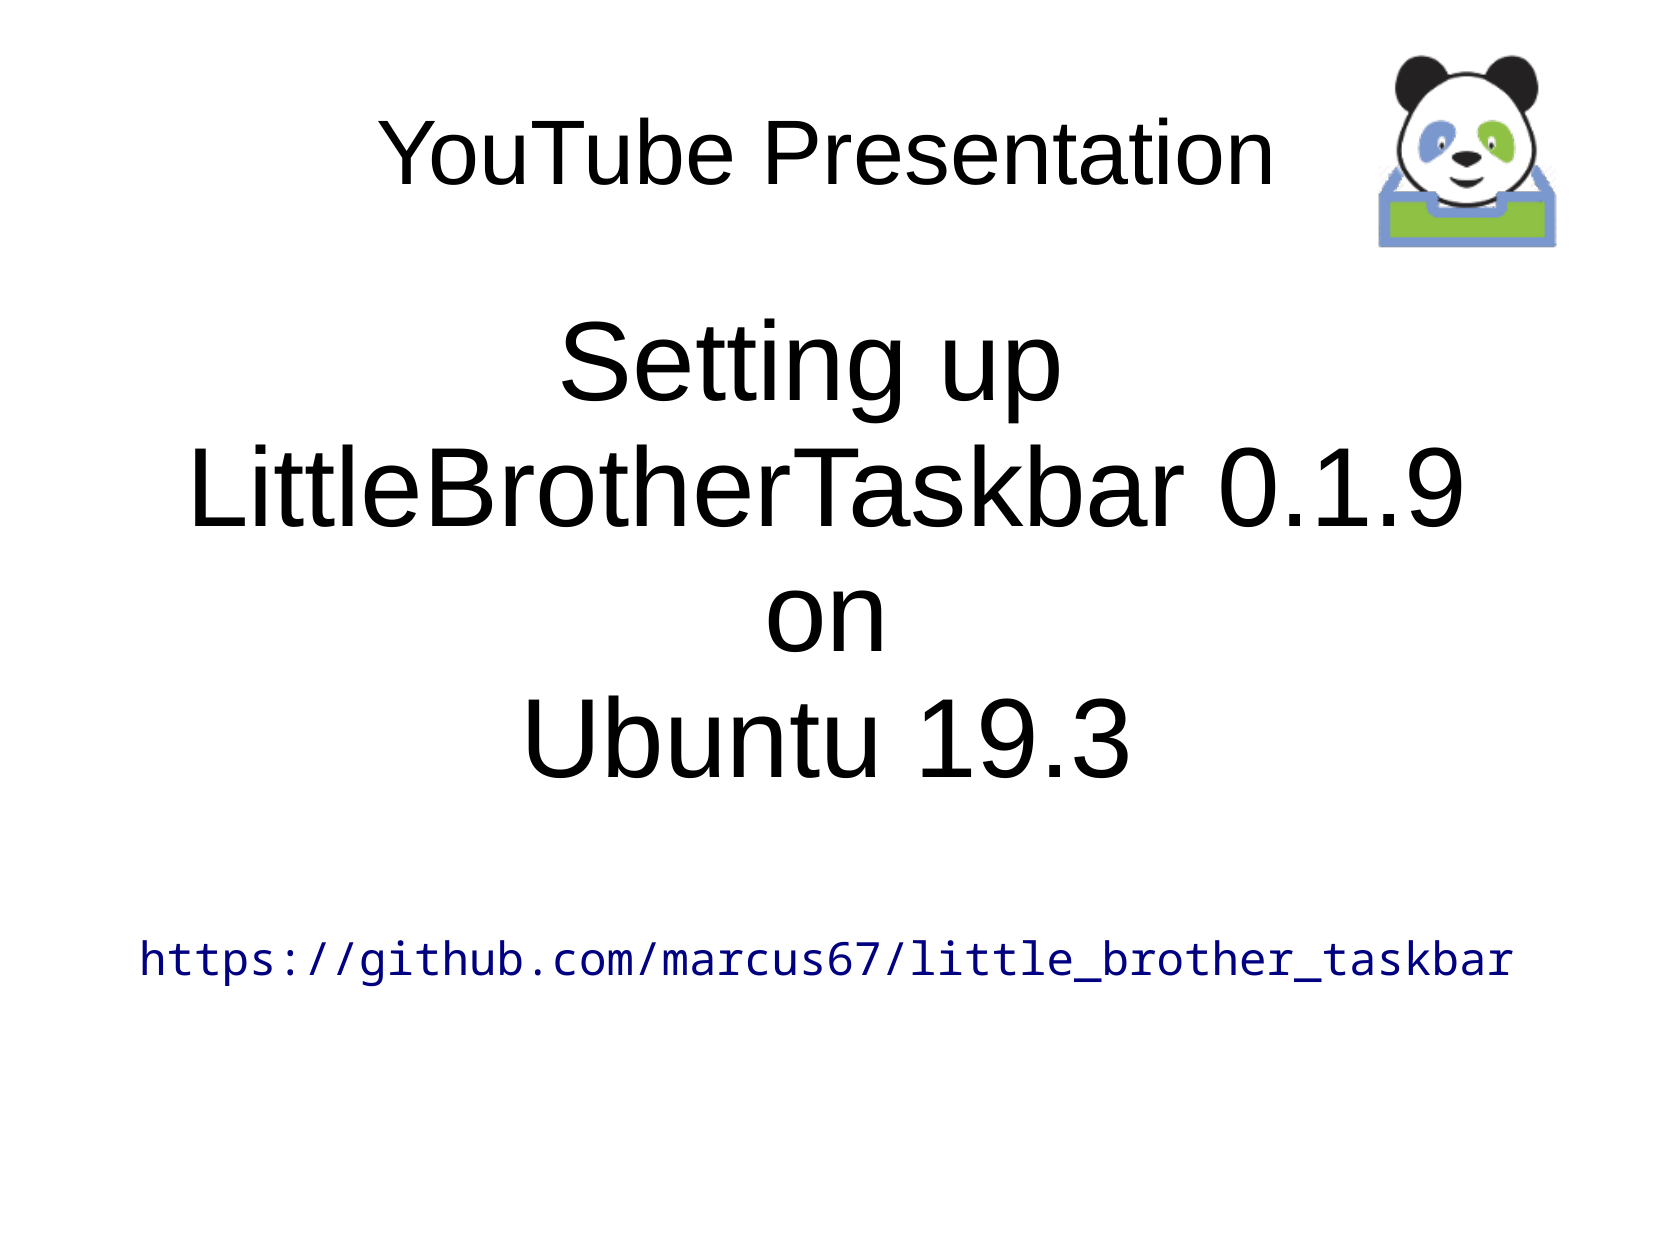

# YouTube Presentation
Setting up
LittleBrotherTaskbar 0.1.9
on
Ubuntu 19.3
https://github.com/marcus67/little_brother_taskbar